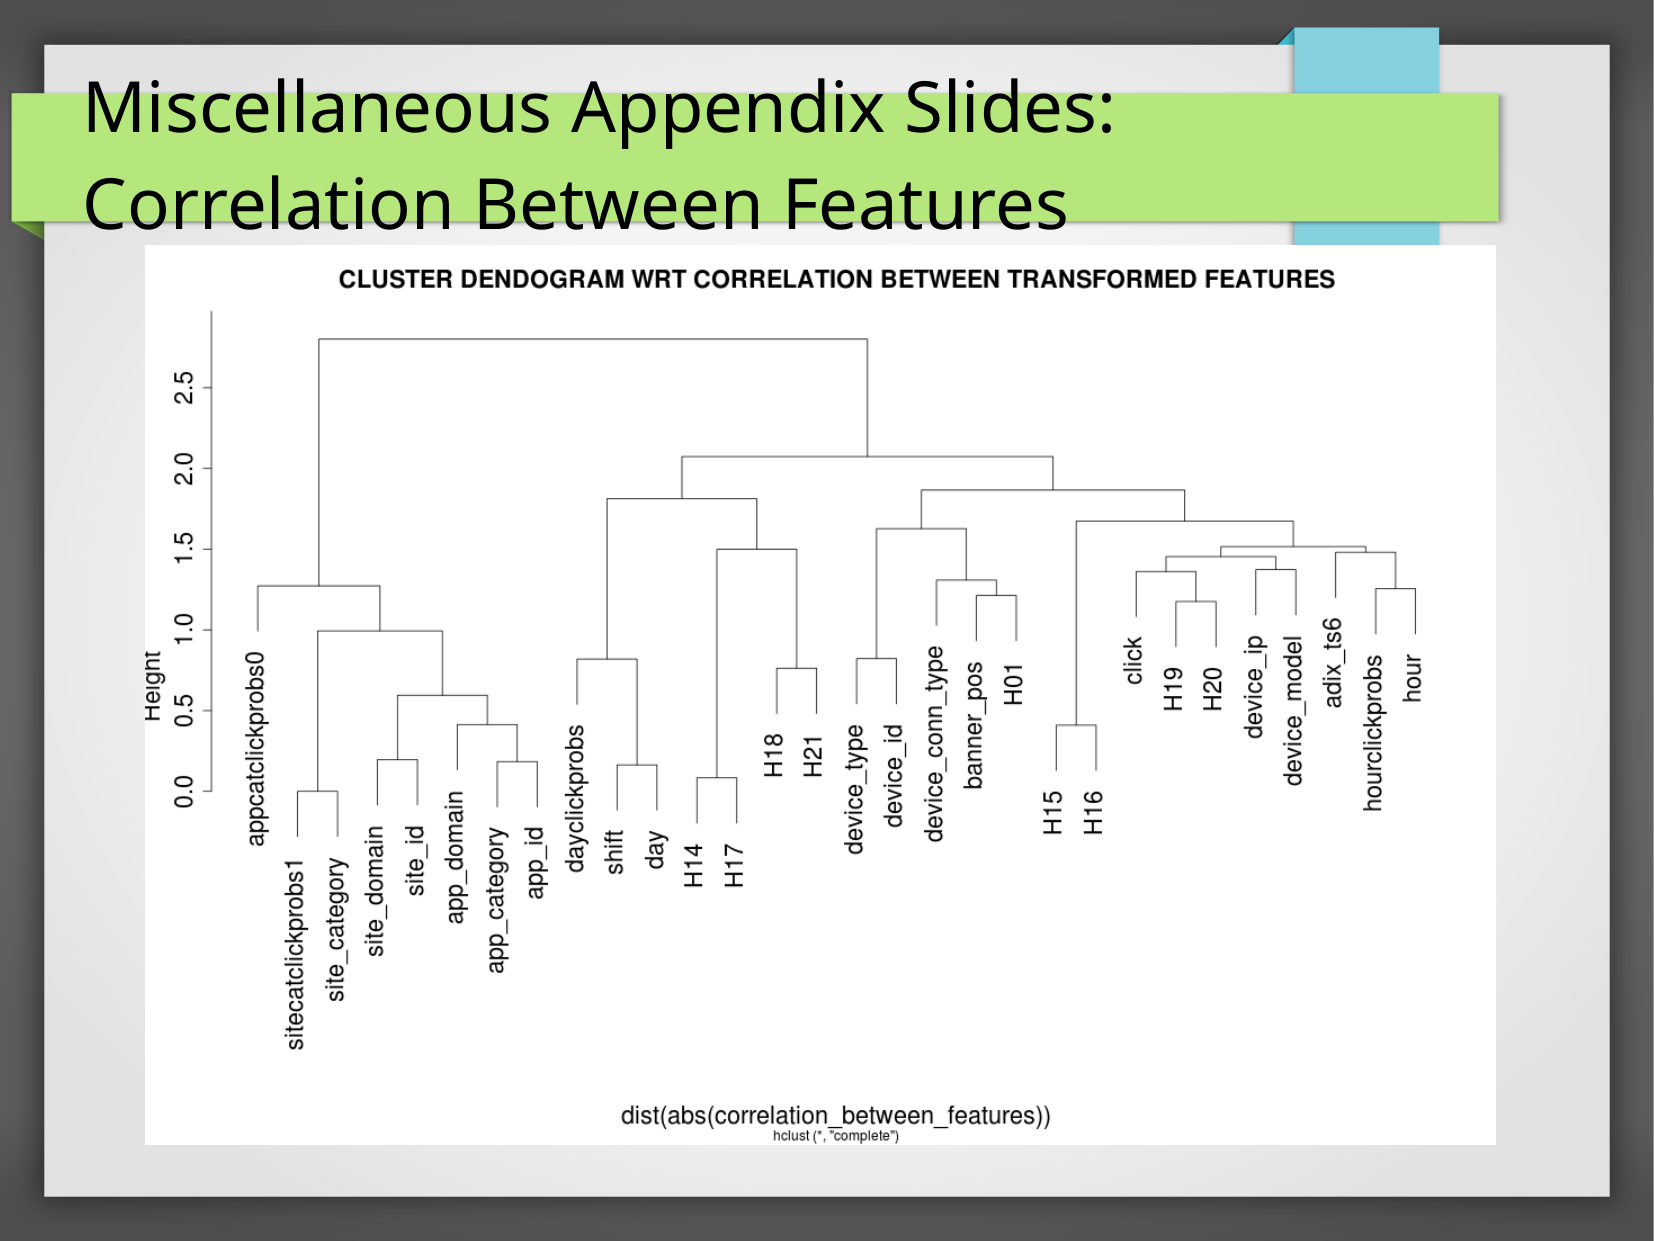

# Miscellaneous Appendix Slides: Correlation Between Features